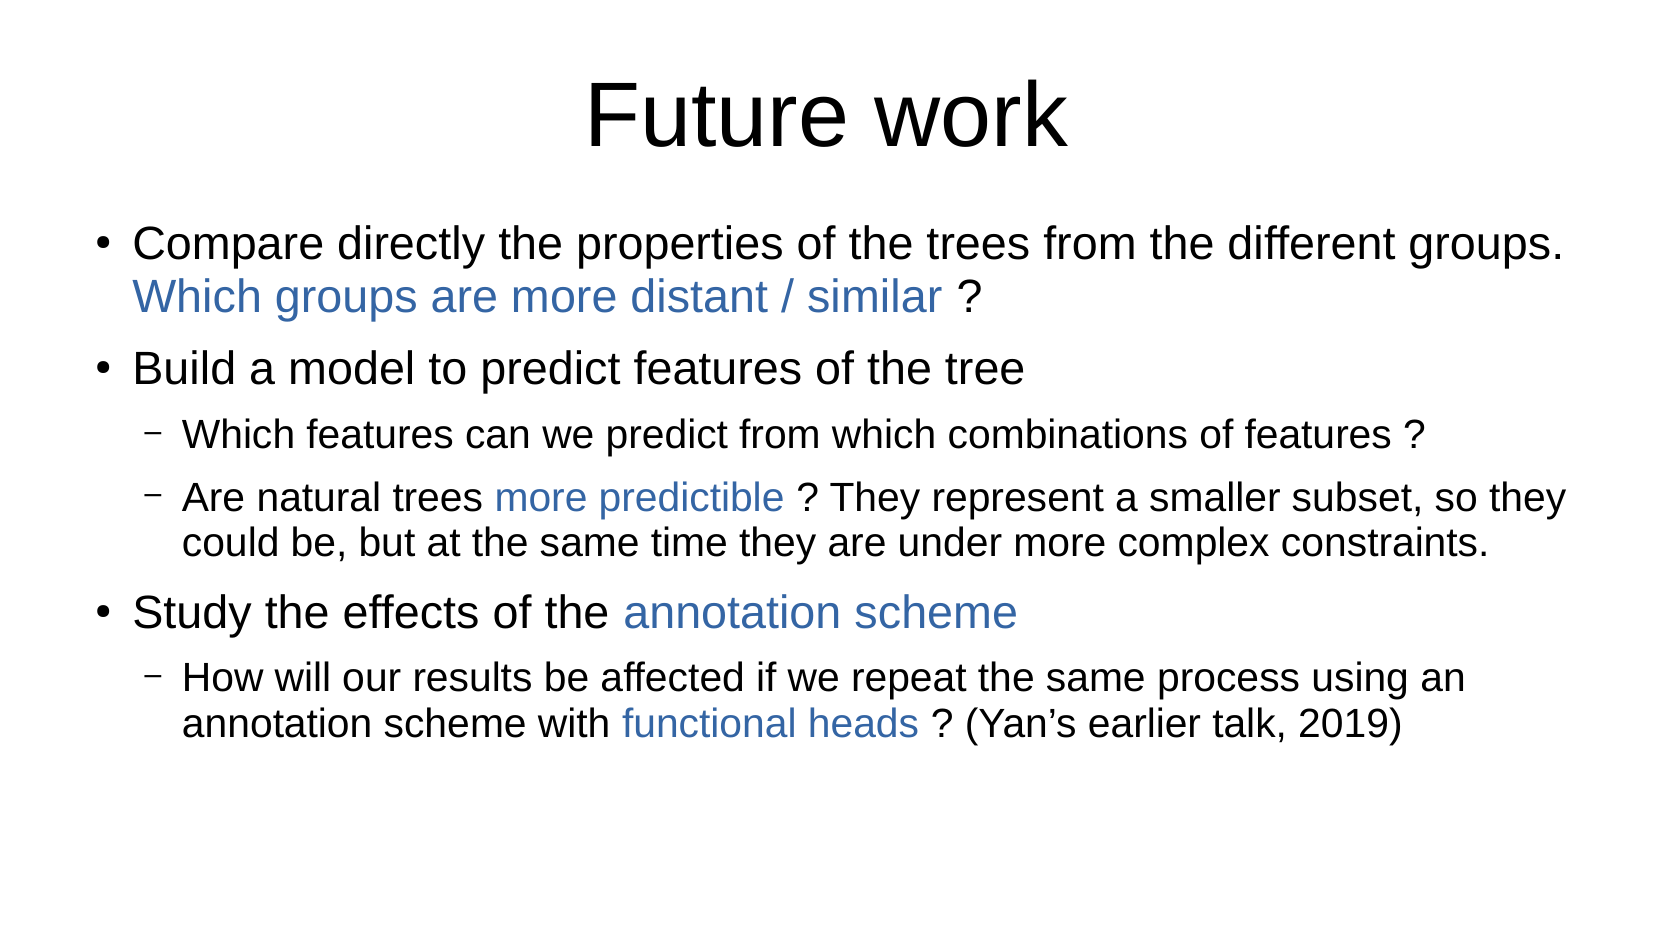

# Future work
Compare directly the properties of the trees from the different groups. Which groups are more distant / similar ?
Build a model to predict features of the tree
Which features can we predict from which combinations of features ?
Are natural trees more predictible ? They represent a smaller subset, so they could be, but at the same time they are under more complex constraints.
Study the effects of the annotation scheme
How will our results be affected if we repeat the same process using an annotation scheme with functional heads ? (Yan’s earlier talk, 2019)